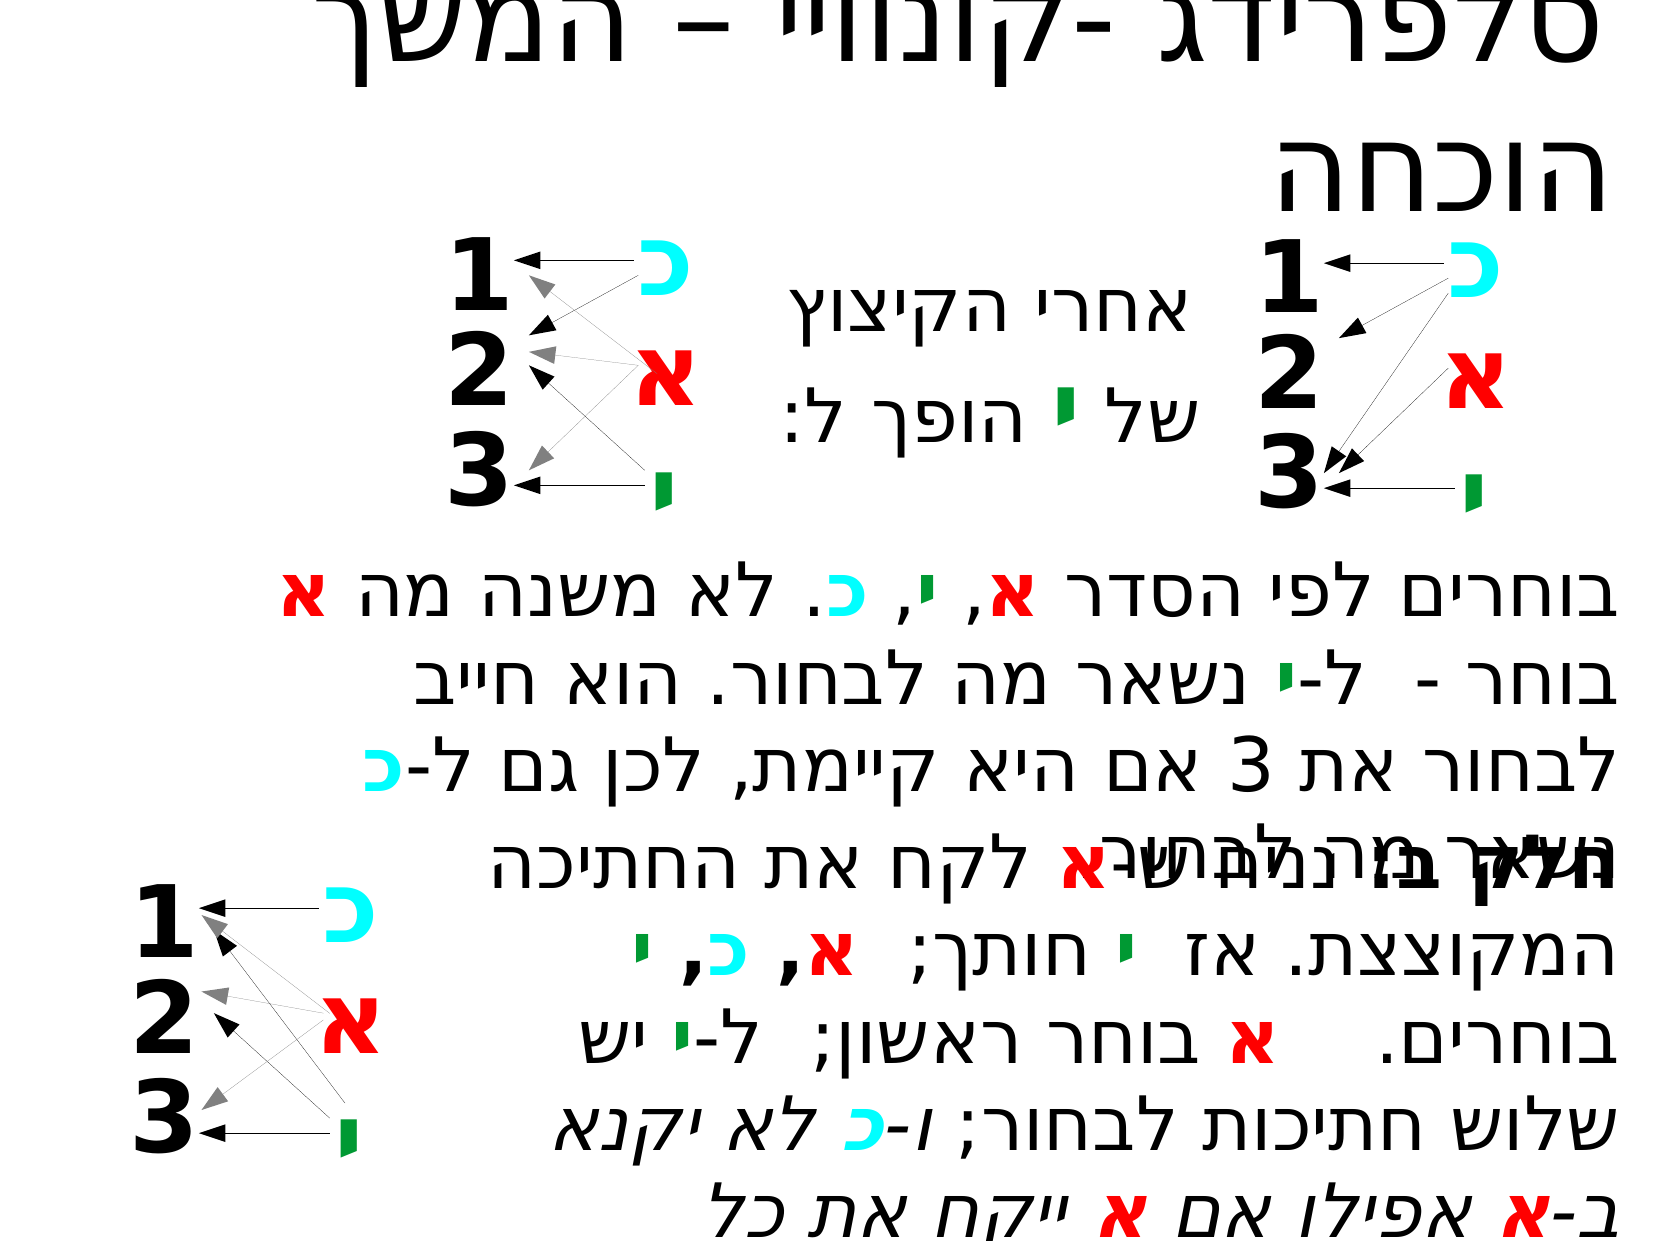

# סלפרידג’-קונוויי – המשך הוכחה
כ
כ
1
1
אחרי הקיצוץ של י הופך ל:
2
א
2
א
3
3
י
י
בוחרים לפי הסדר א, י, כ. לא משנה מה א בוחר - ל-י נשאר מה לבחור. הוא חייב לבחור את 3 אם היא קיימת, לכן גם ל-כ נשאר מה לבחור.
חלק ב: נניח ש-א לקח את החתיכה המקוצצת. אז י חותך; א, כ, י בוחרים. א בוחר ראשון; ל-י יש שלוש חתיכות לבחור; ו-כ לא יקנא ב-א אפילו אם א ייקח את כל השארית! ***
כ
1
2
א
3
י